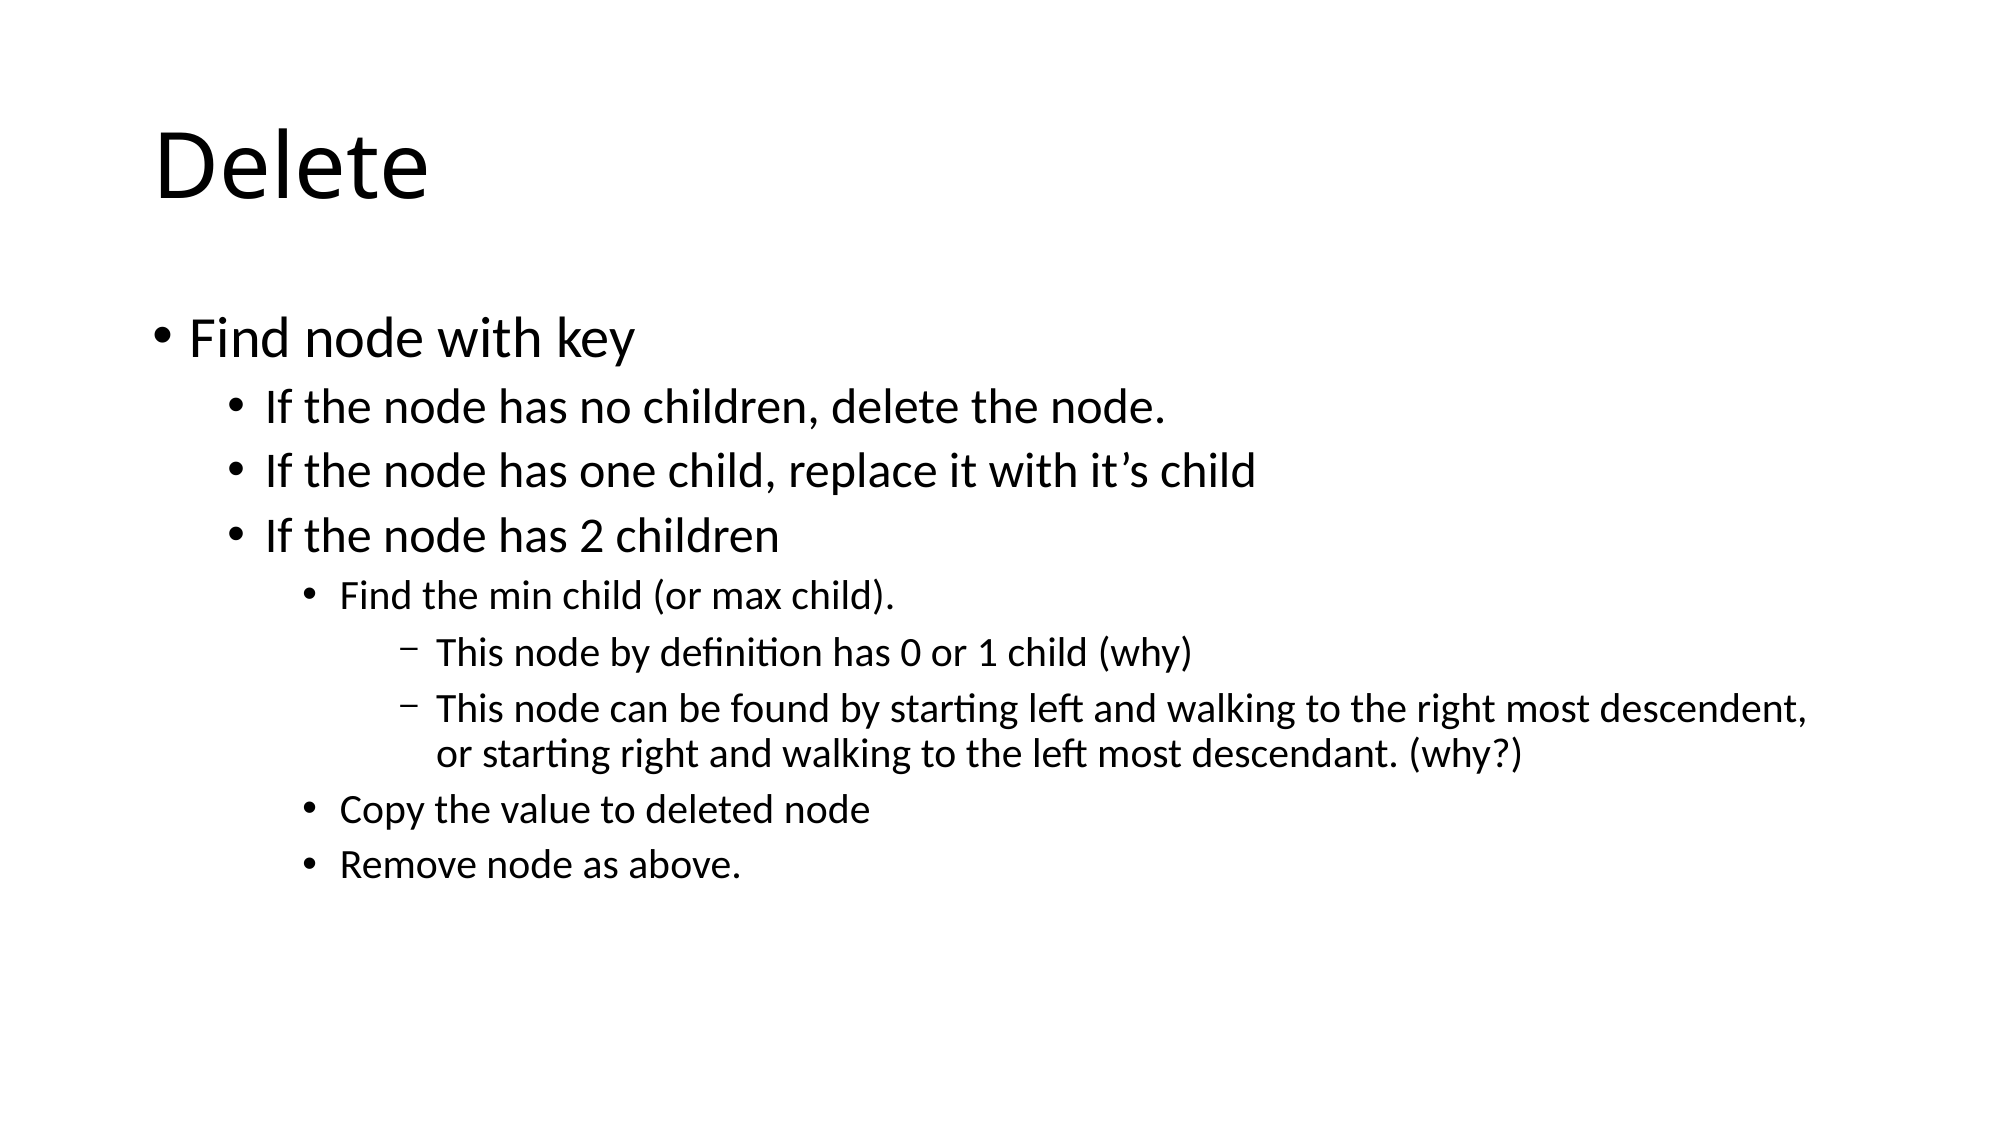

# Delete
Find node with key
If the node has no children, delete the node.
If the node has one child, replace it with it’s child
If the node has 2 children
Find the min child (or max child).
This node by definition has 0 or 1 child (why)
This node can be found by starting left and walking to the right most descendent, or starting right and walking to the left most descendant. (why?)
Copy the value to deleted node
Remove node as above.